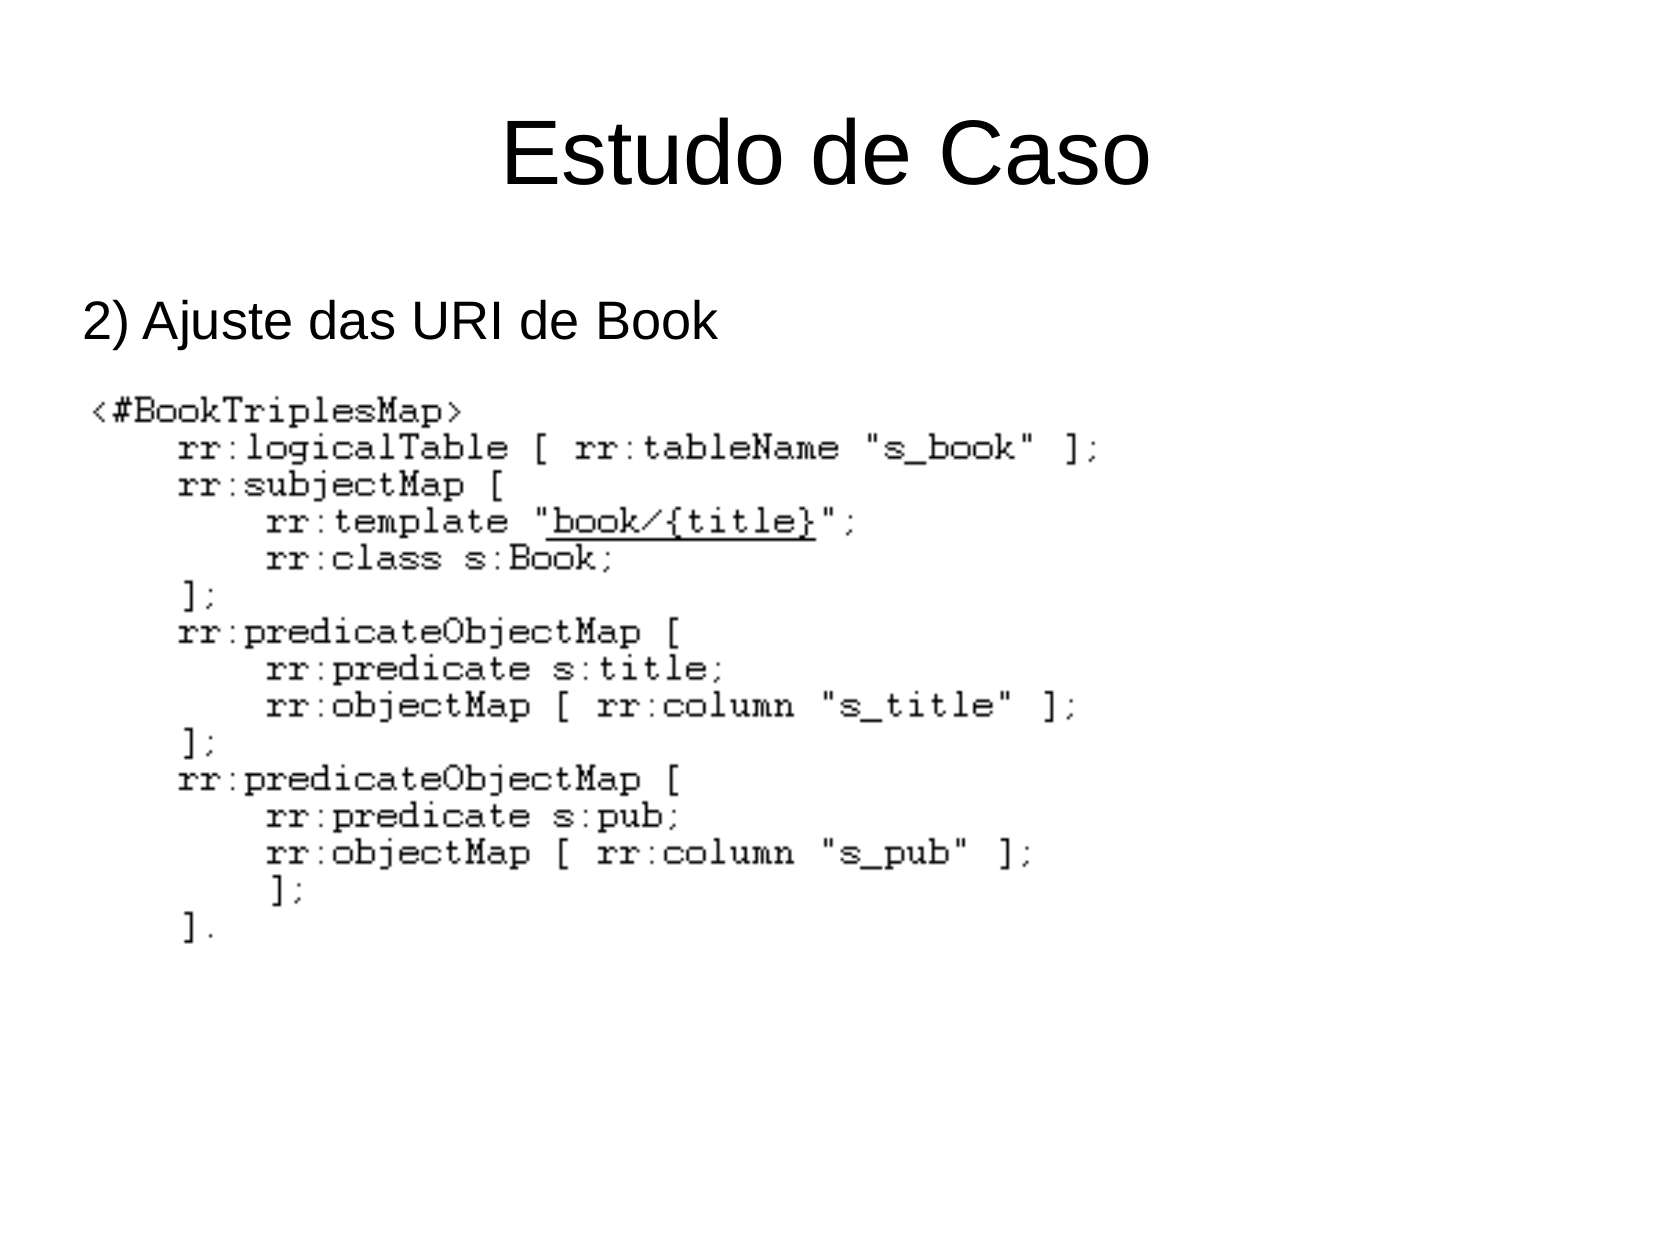

# Estudo de Caso
2) Ajuste das URI de Book